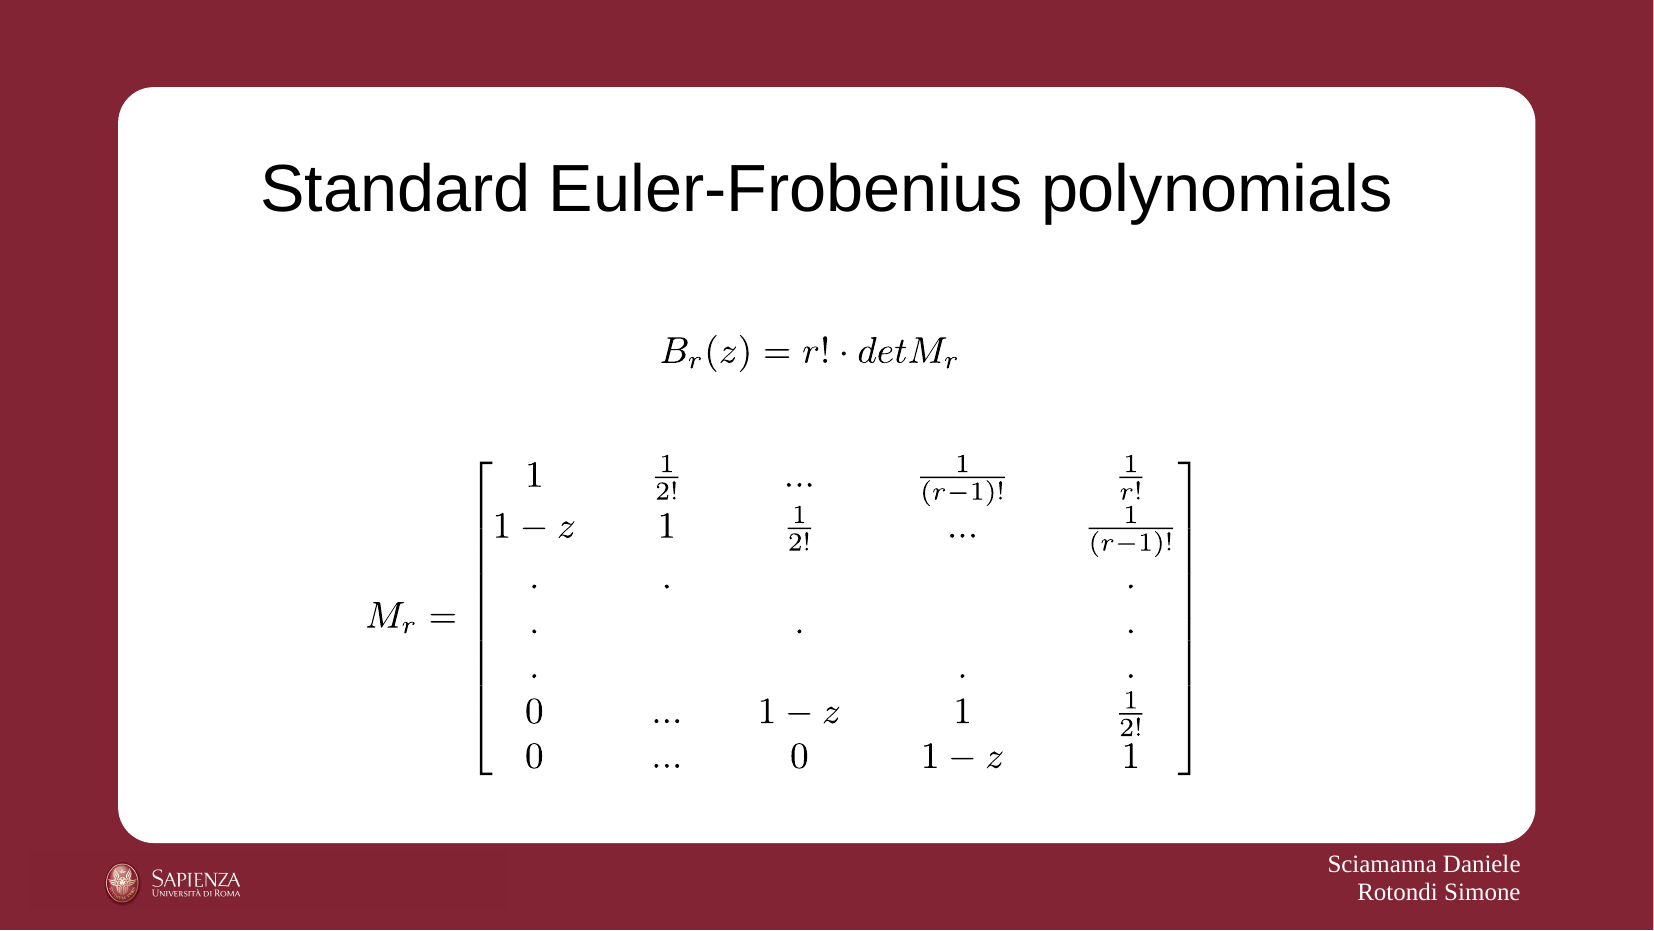

# Standard Euler-Frobenius polynomials
Sciamanna Daniele
Rotondi Simone